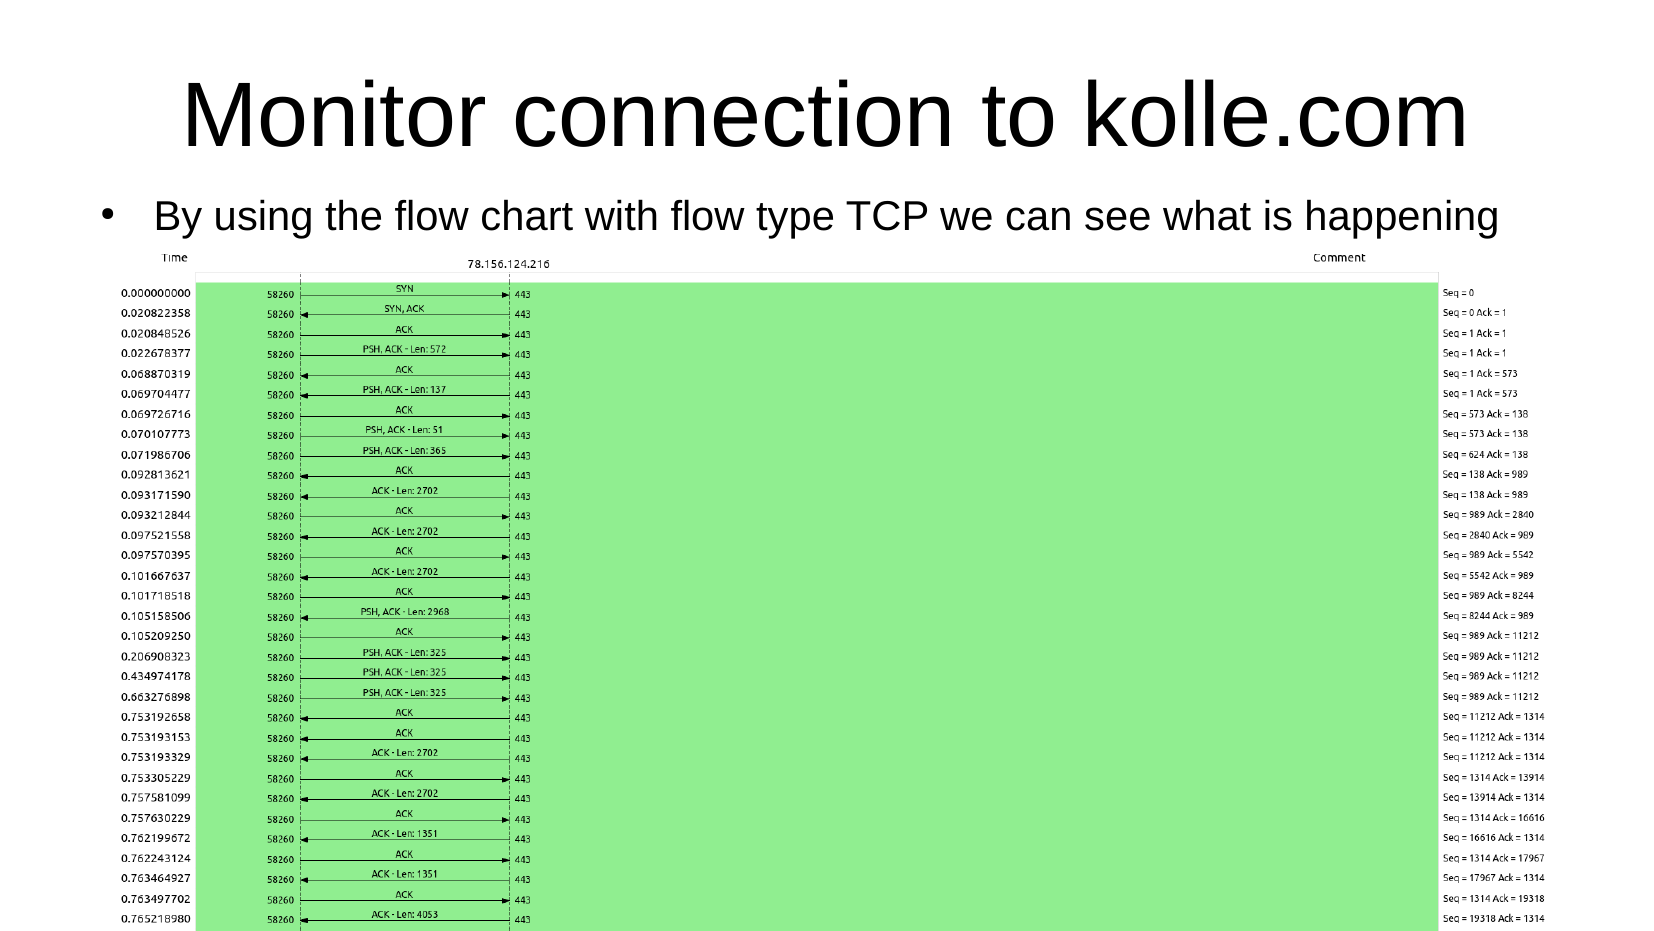

# Monitor connection to kolle.com
By using the flow chart with flow type TCP we can see what is happening